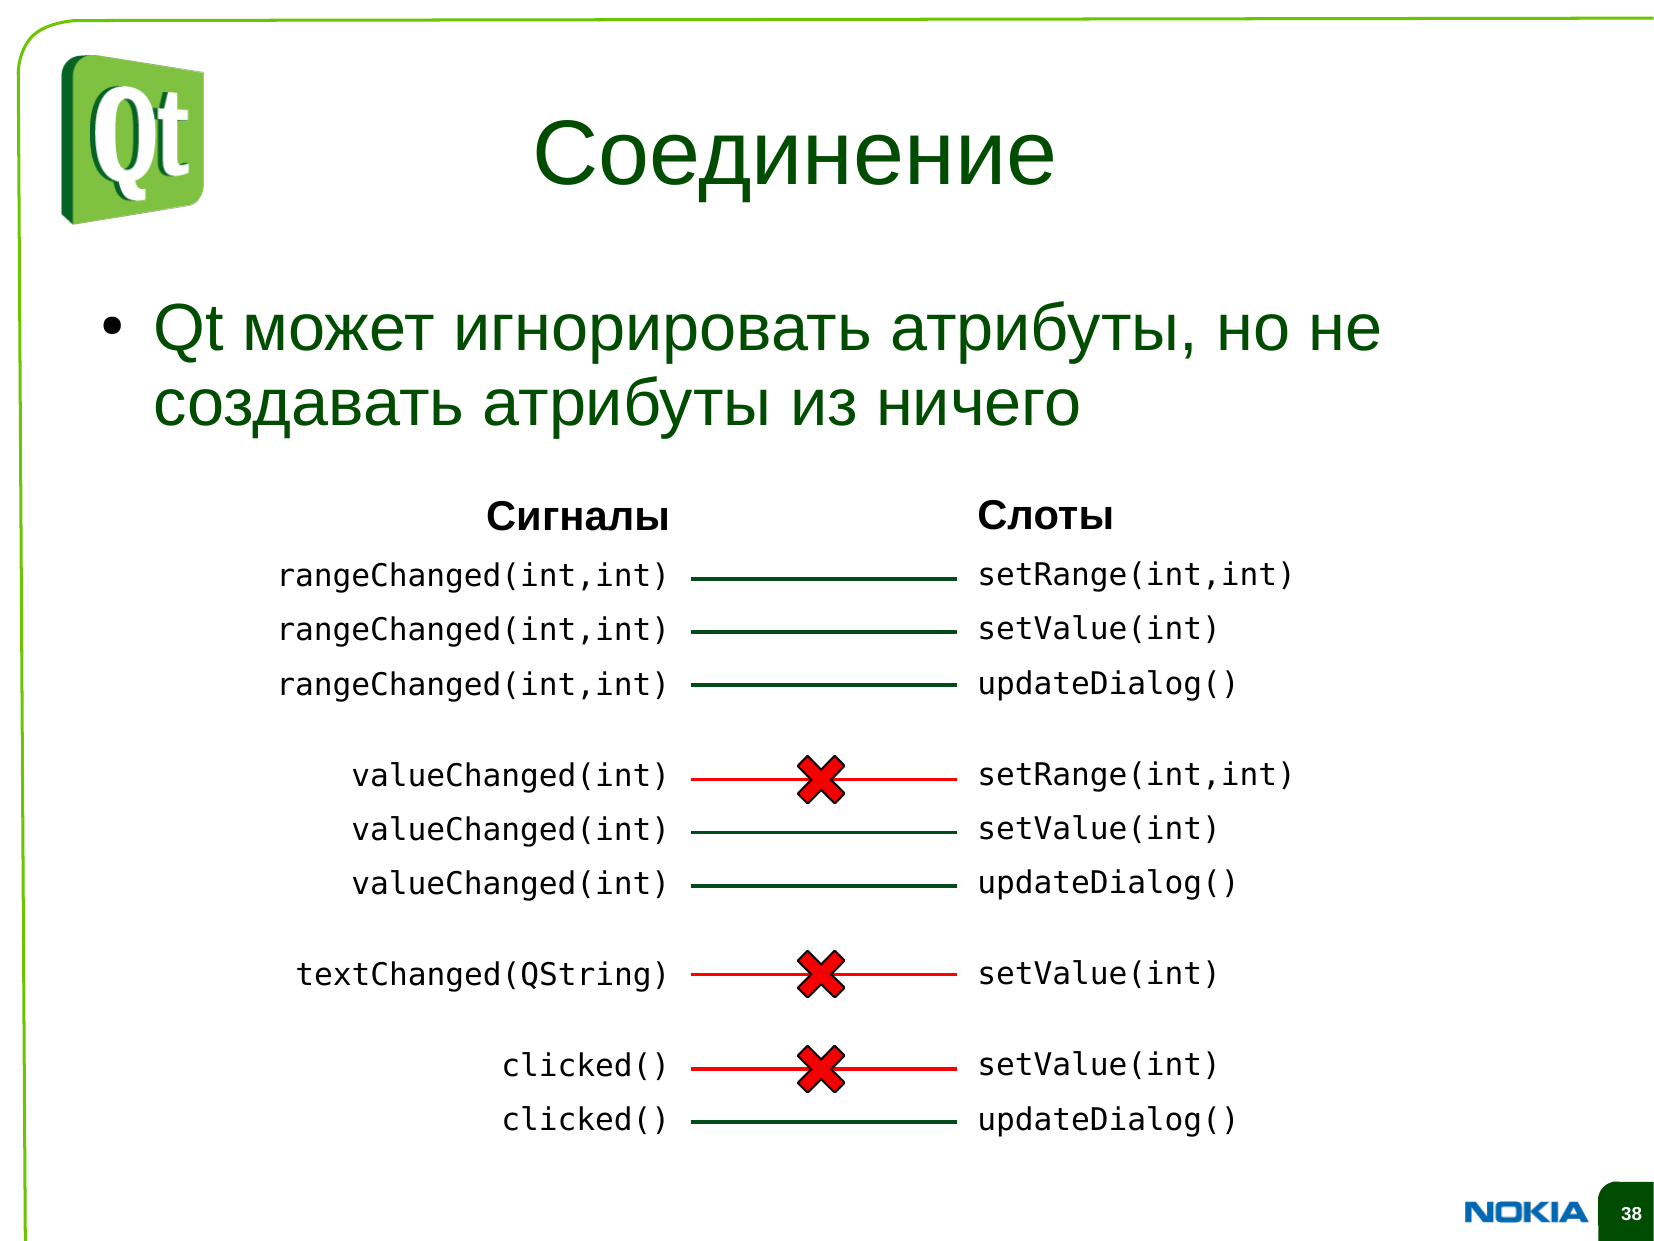

# Соединение
Qt может игнорировать атрибуты, но не создавать атрибуты из ничего
Слоты
setRange(int,int)
setValue(int)
updateDialog()
setRange(int,int)
setValue(int)
updateDialog()
setValue(int)
setValue(int)
updateDialog()
Сигналы
rangeChanged(int,int)
rangeChanged(int,int)
rangeChanged(int,int)
valueChanged(int)
valueChanged(int)
valueChanged(int)
textChanged(QString)
clicked()
clicked()